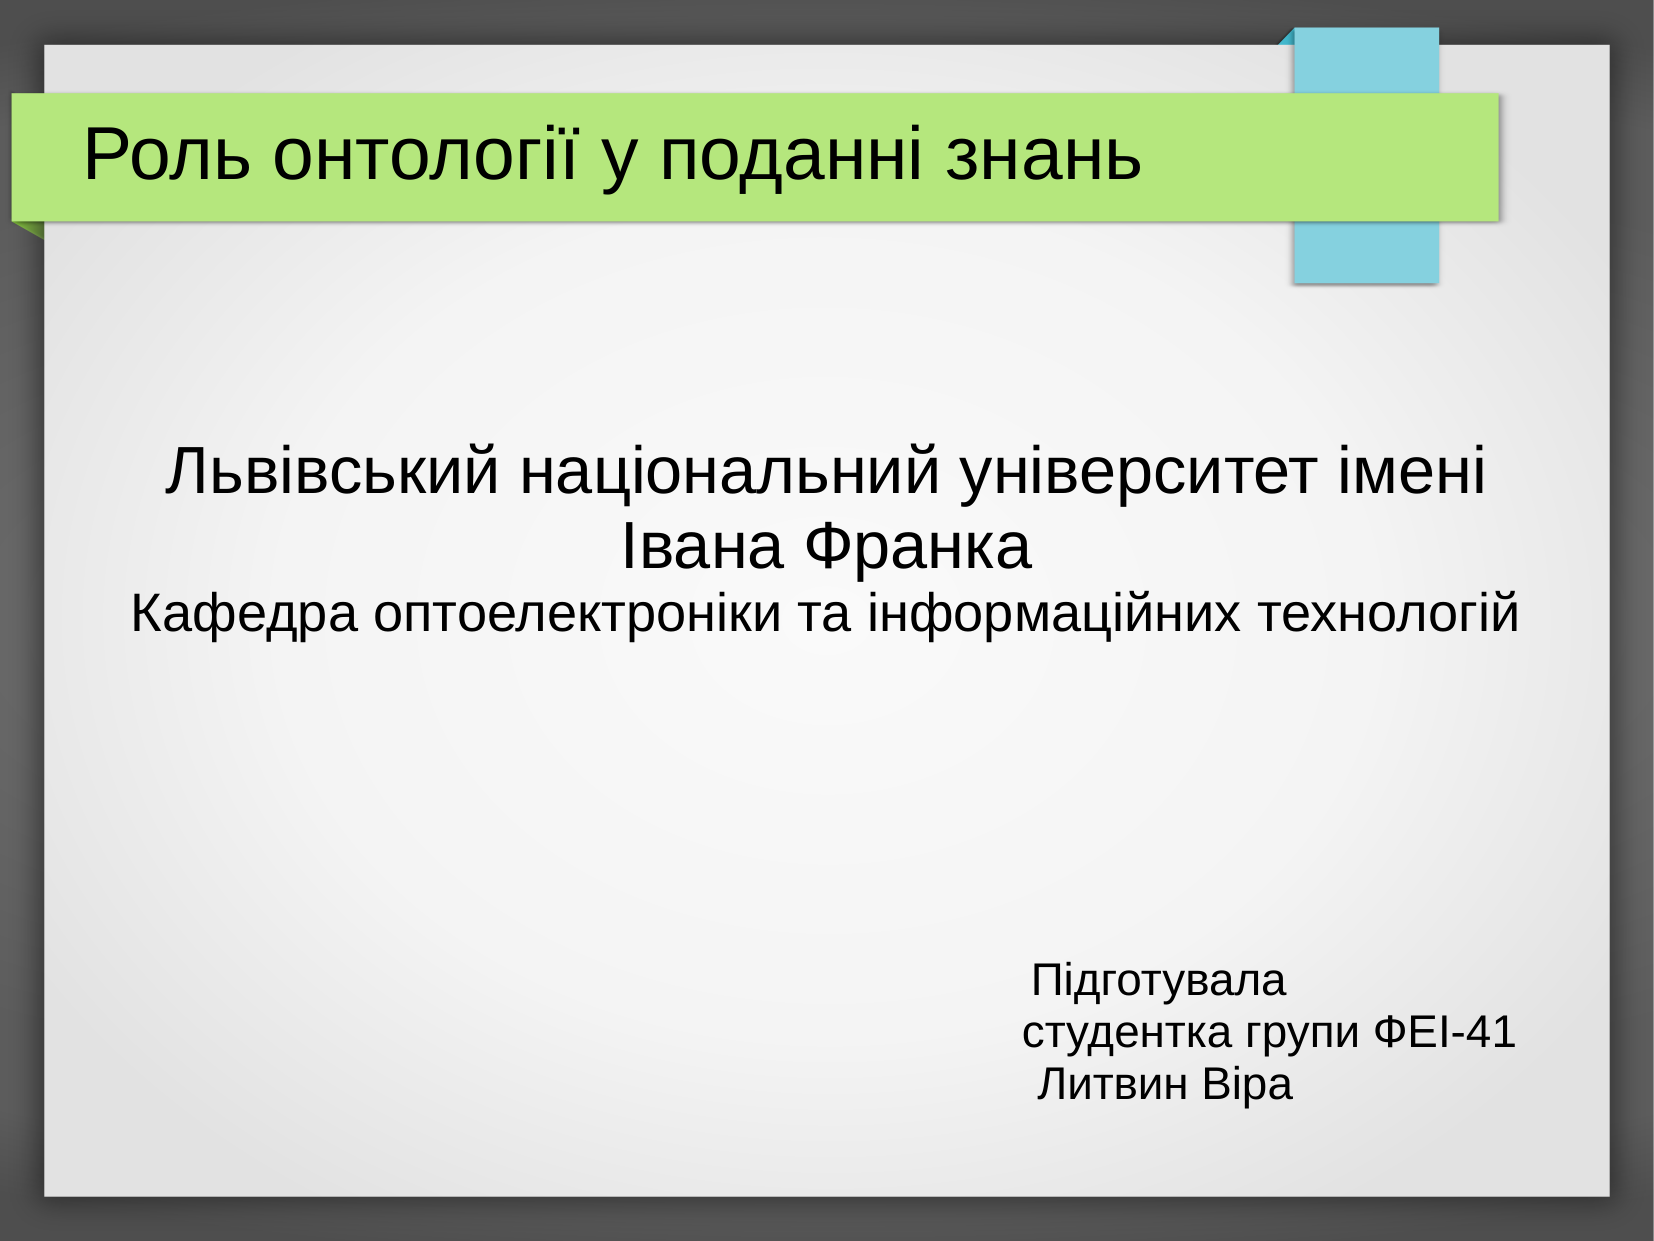

# Роль онтології у поданні знань
Львівський національний університет імені Івана Франка
Кафедра оптоелектроніки та інформаційних технологій
								 	Підготувала
												студентка групи ФЕІ-41
 								 Литвин Віра